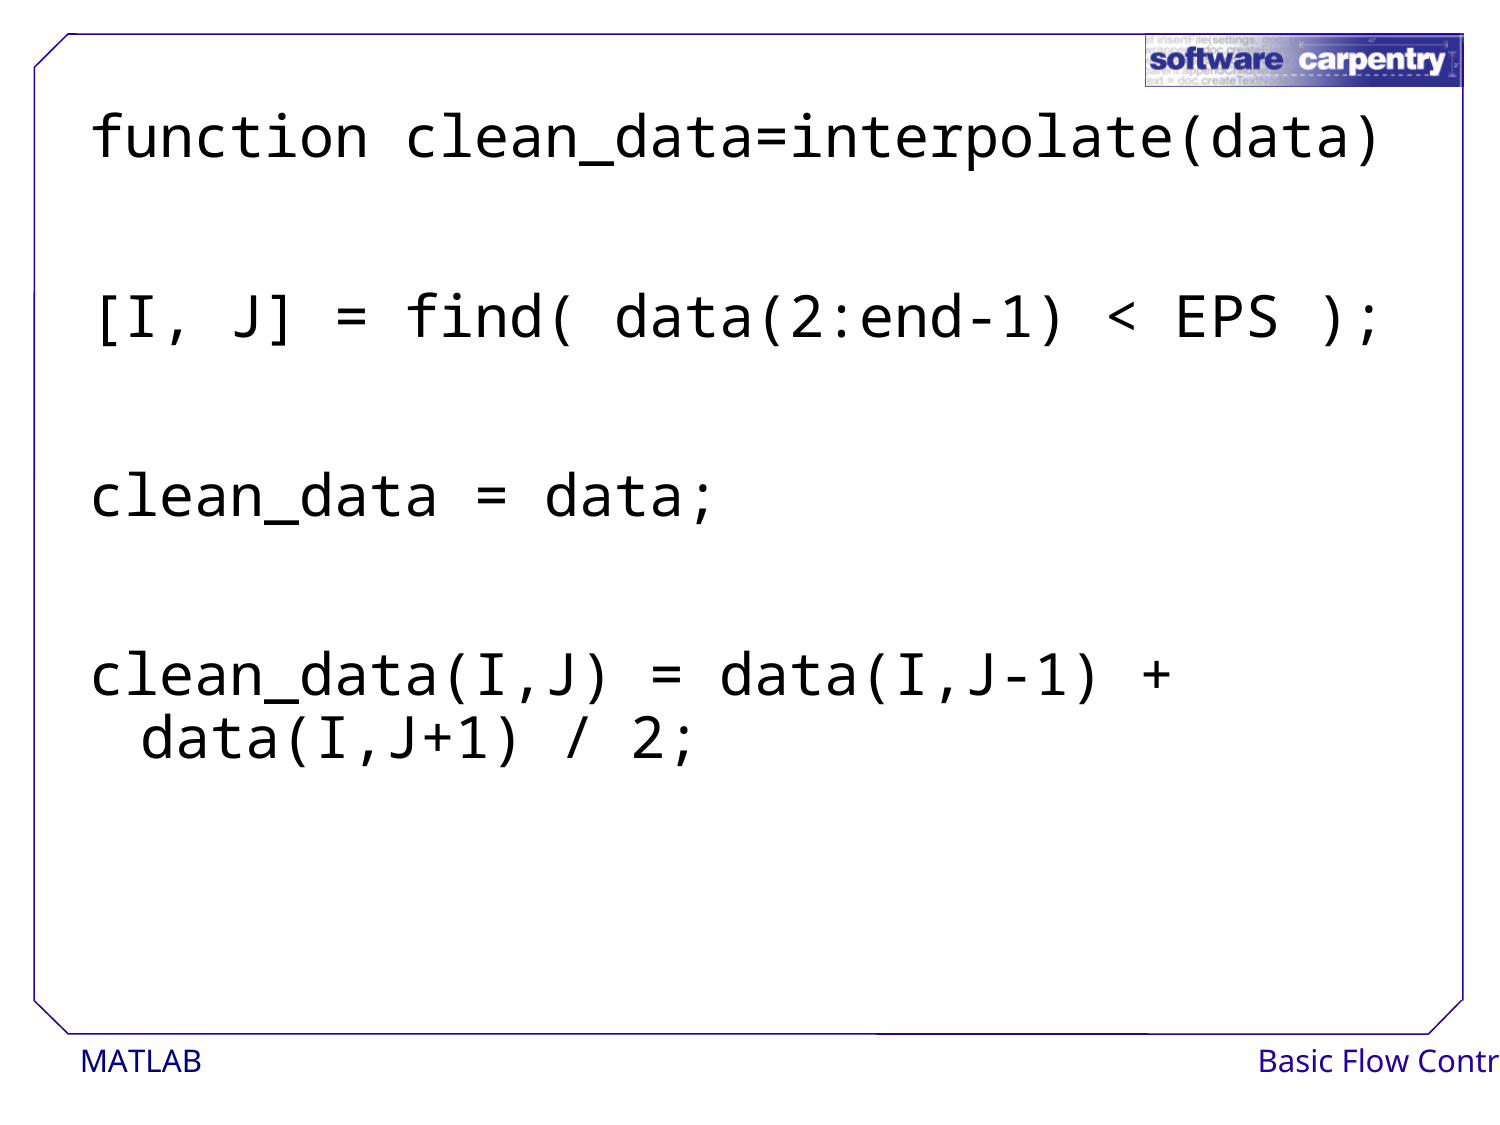

# function clean_data=interpolate(data)
[I, J] = find( data(2:end-1) < EPS );
clean_data = data;
clean_data(I,J) = data(I,J-1) + data(I,J+1) / 2;